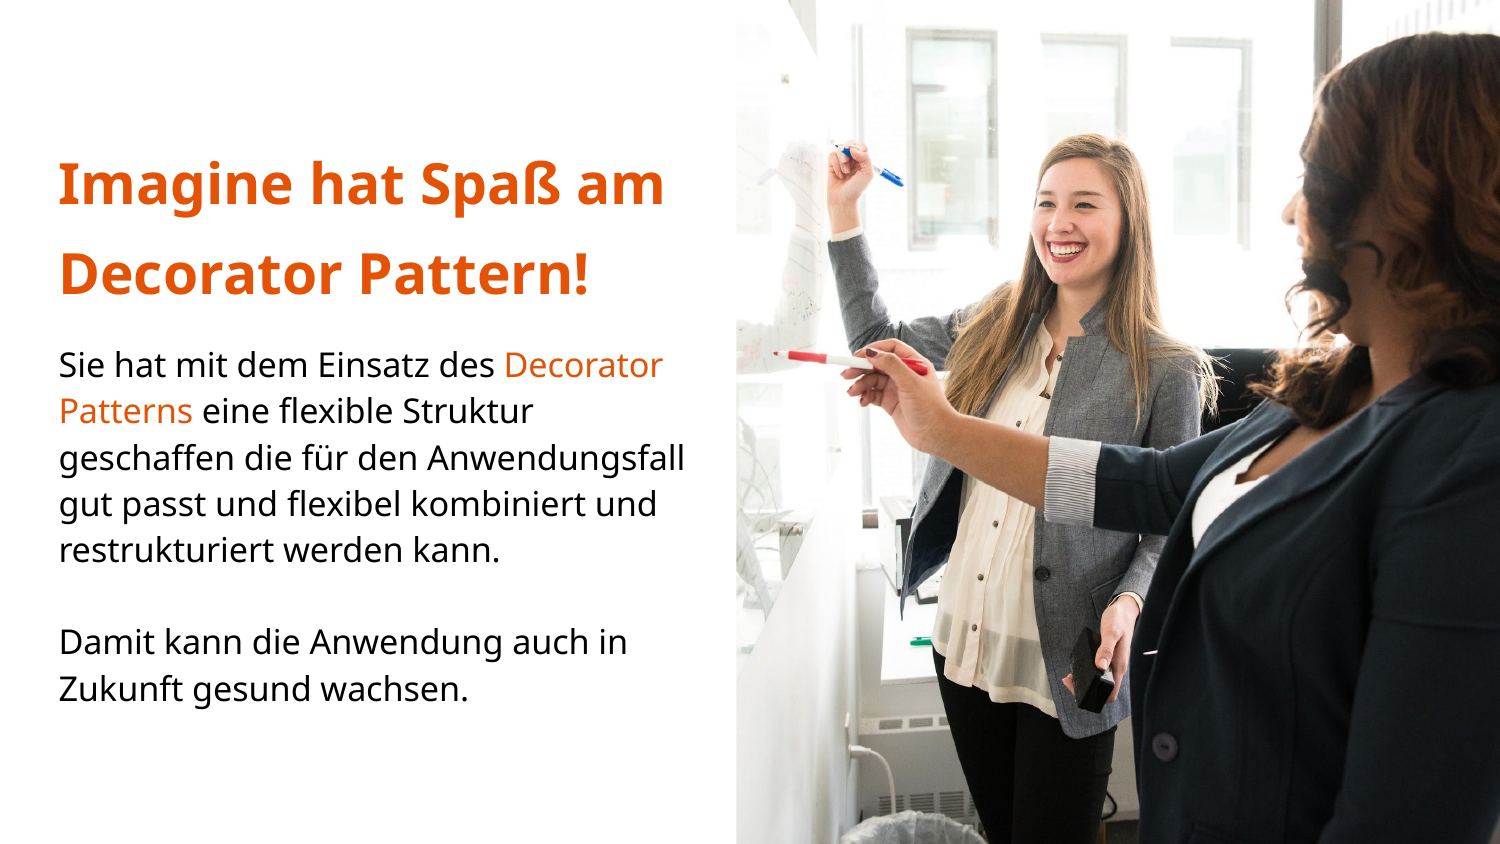

# Imagine hat Spaß am Decorator Pattern!
Sie hat mit dem Einsatz des Decorator Patterns eine flexible Struktur geschaffen die für den Anwendungsfall gut passt und flexibel kombiniert und restrukturiert werden kann.
Damit kann die Anwendung auch in Zukunft gesund wachsen.